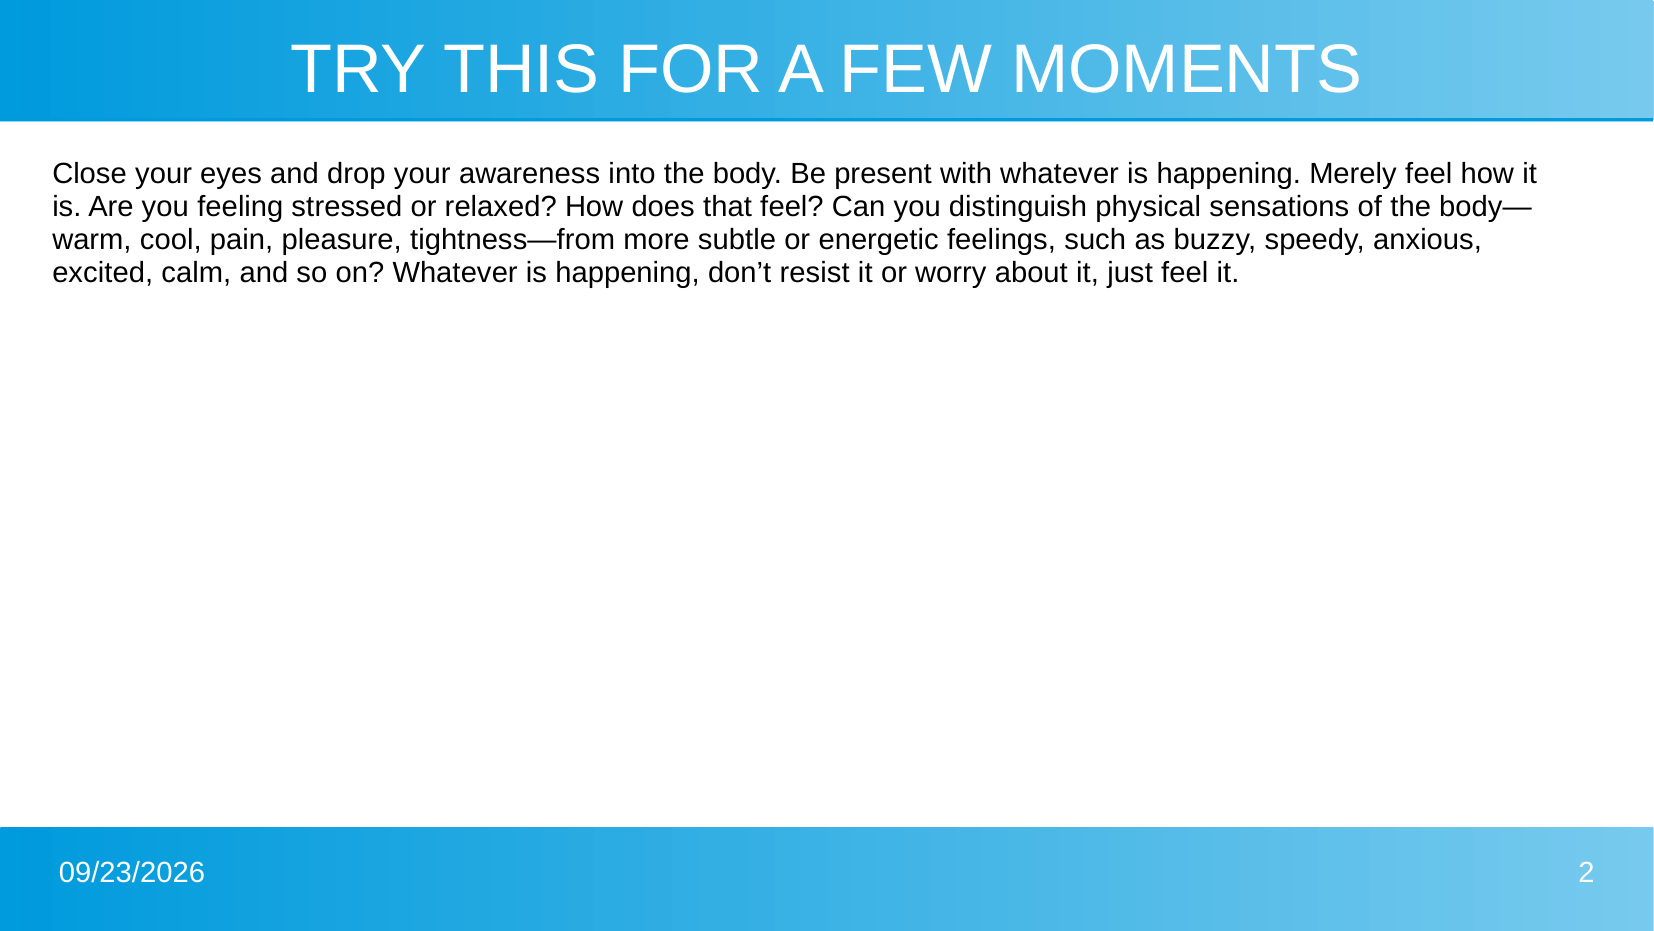

# TRY THIS FOR A FEW MOMENTS
Close your eyes and drop your awareness into the body. Be present with whatever is happening. Merely feel how it is. Are you feeling stressed or relaxed? How does that feel? Can you distinguish physical sensations of the body—warm, cool, pain, pleasure, tightness—from more subtle or energetic feelings, such as buzzy, speedy, anxious, excited, calm, and so on? Whatever is happening, don’t resist it or worry about it, just feel it.
2